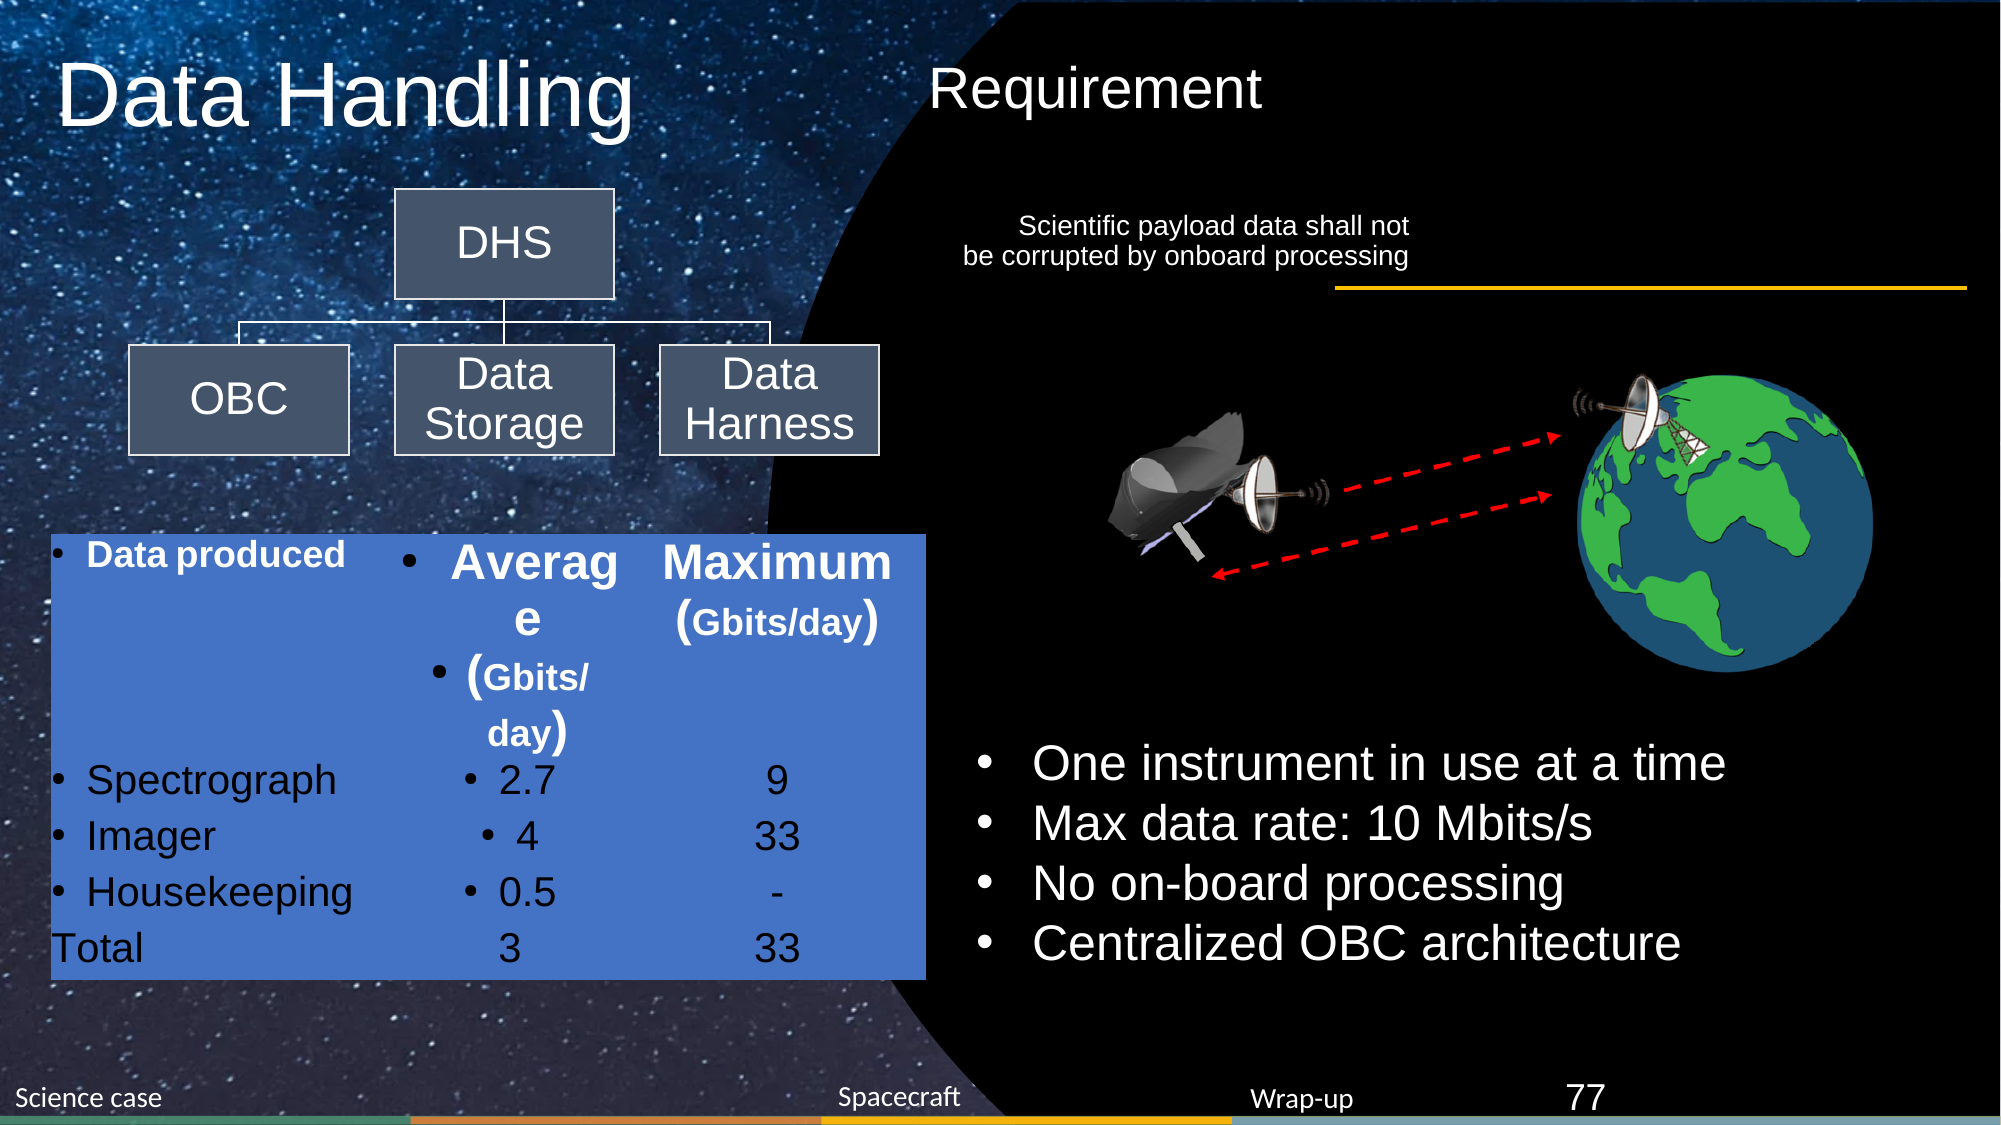

# Data Handling
Requirement
DHS
OBC
Data Storage
Data Harness
Scientific payload data shall not be corrupted by onboard processing
| Data produced | Average (Gbits/day) | Maximum (Gbits/day) |
| --- | --- | --- |
| Spectrograph | 2.7 | 9 |
| Imager | 4 | 33 |
| Housekeeping | 0.5 | - |
| Total | 3 | 33 |
One instrument in use at a time
Max data rate: 10 Mbits/s
No on-board processing
Centralized OBC architecture
77